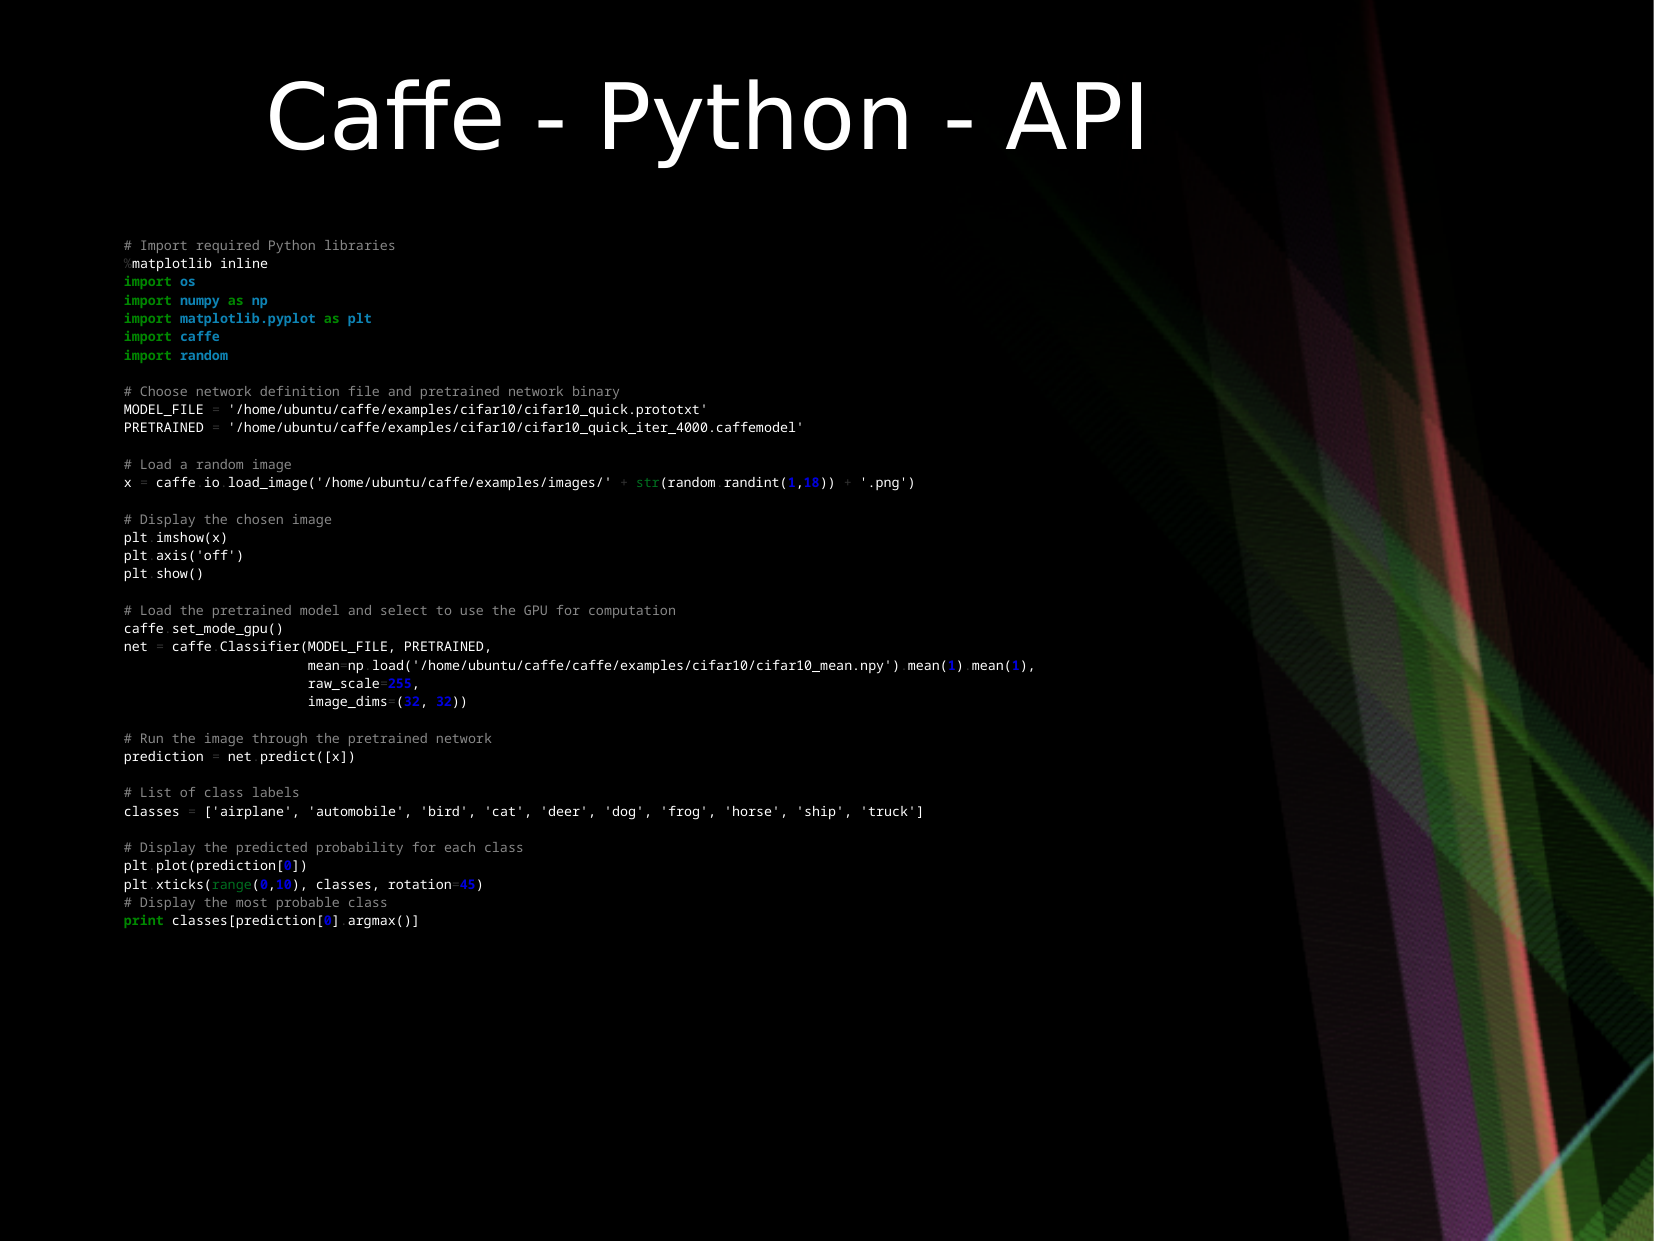

# Caffe - Python - API
# Import required Python libraries %matplotlib inline import os import numpy as np import matplotlib.pyplot as plt import caffe import random # Choose network definition file and pretrained network binary MODEL_FILE = '/home/ubuntu/caffe/examples/cifar10/cifar10_quick.prototxt' PRETRAINED = '/home/ubuntu/caffe/examples/cifar10/cifar10_quick_iter_4000.caffemodel' # Load a random image x = caffe.io.load_image('/home/ubuntu/caffe/examples/images/' + str(random.randint(1,18)) + '.png') # Display the chosen image plt.imshow(x) plt.axis('off') plt.show() # Load the pretrained model and select to use the GPU for computation caffe.set_mode_gpu() net = caffe.Classifier(MODEL_FILE, PRETRAINED, mean=np.load('/home/ubuntu/caffe/caffe/examples/cifar10/cifar10_mean.npy').mean(1).mean(1), raw_scale=255, image_dims=(32, 32)) # Run the image through the pretrained network prediction = net.predict([x]) # List of class labels classes = ['airplane', 'automobile', 'bird', 'cat', 'deer', 'dog', 'frog', 'horse', 'ship', 'truck'] # Display the predicted probability for each class plt.plot(prediction[0]) plt.xticks(range(0,10), classes, rotation=45) # Display the most probable class print classes[prediction[0].argmax()]